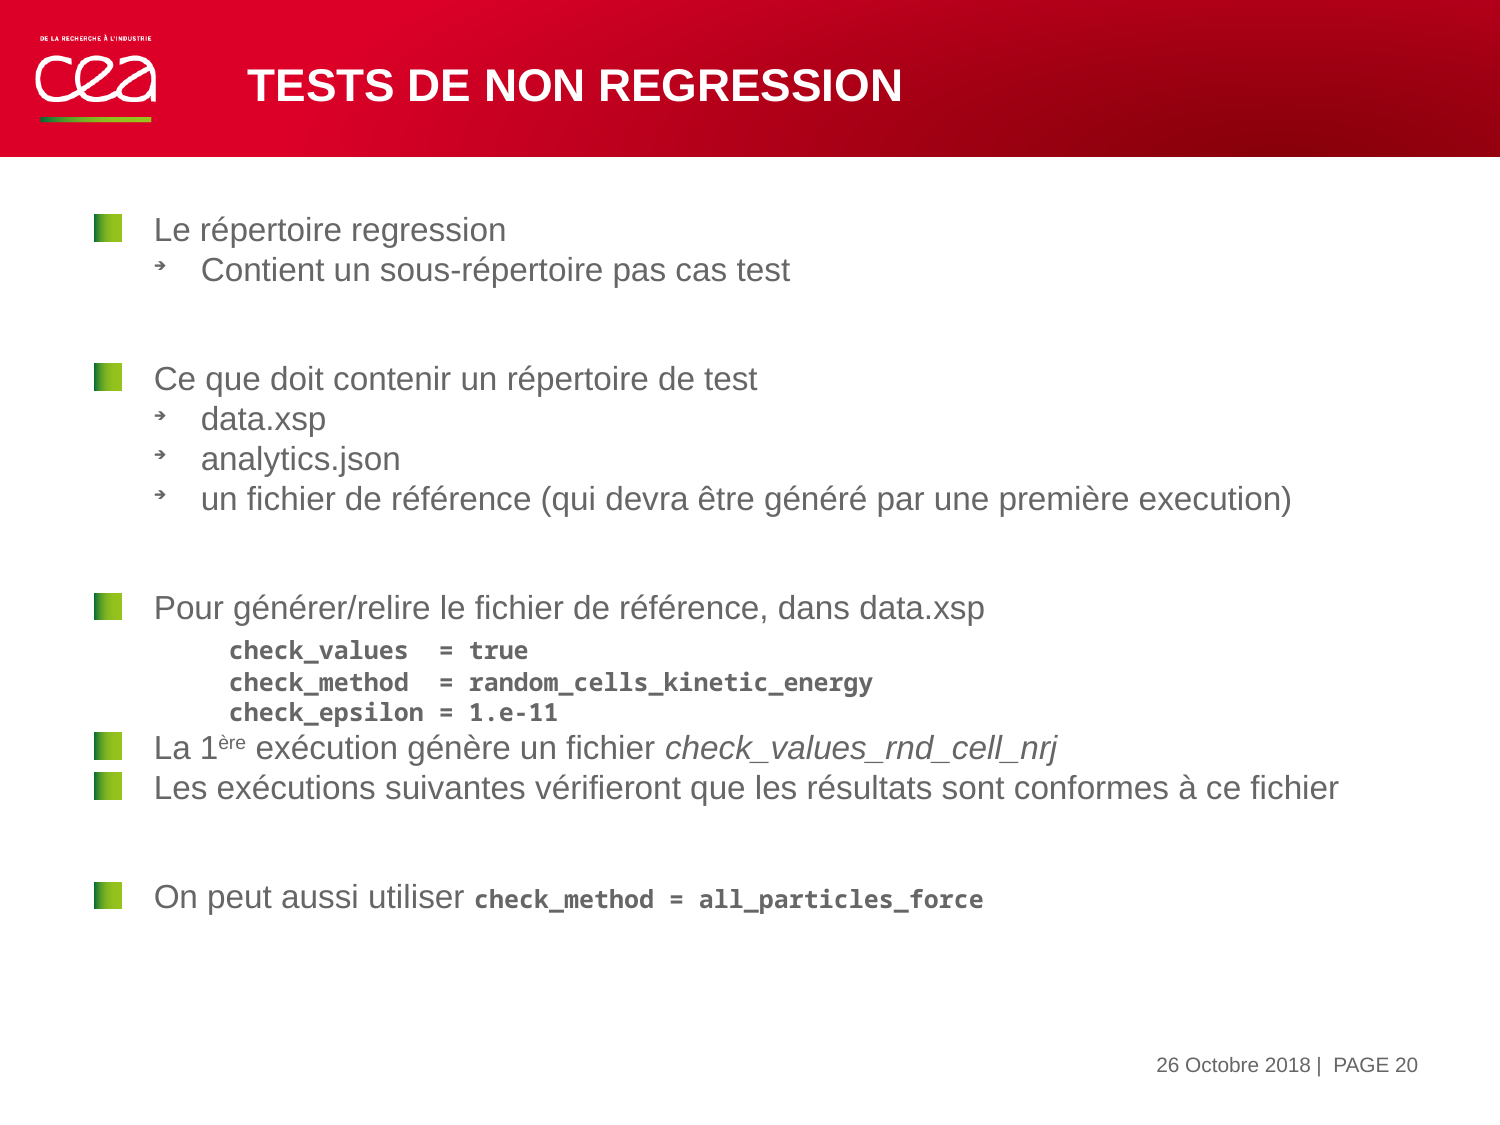

# Tests de non regression
Le répertoire regression
Contient un sous-répertoire pas cas test
Ce que doit contenir un répertoire de test
data.xsp
analytics.json
un fichier de référence (qui devra être généré par une première execution)
Pour générer/relire le fichier de référence, dans data.xsp
	check_values = true
	check_method = random_cells_kinetic_energy
	check_epsilon = 1.e-11
La 1ère exécution génère un fichier check_values_rnd_cell_nrj
Les exécutions suivantes vérifieront que les résultats sont conformes à ce fichier
On peut aussi utiliser check_method = all_particles_force
| PAGE
26 Octobre 2018